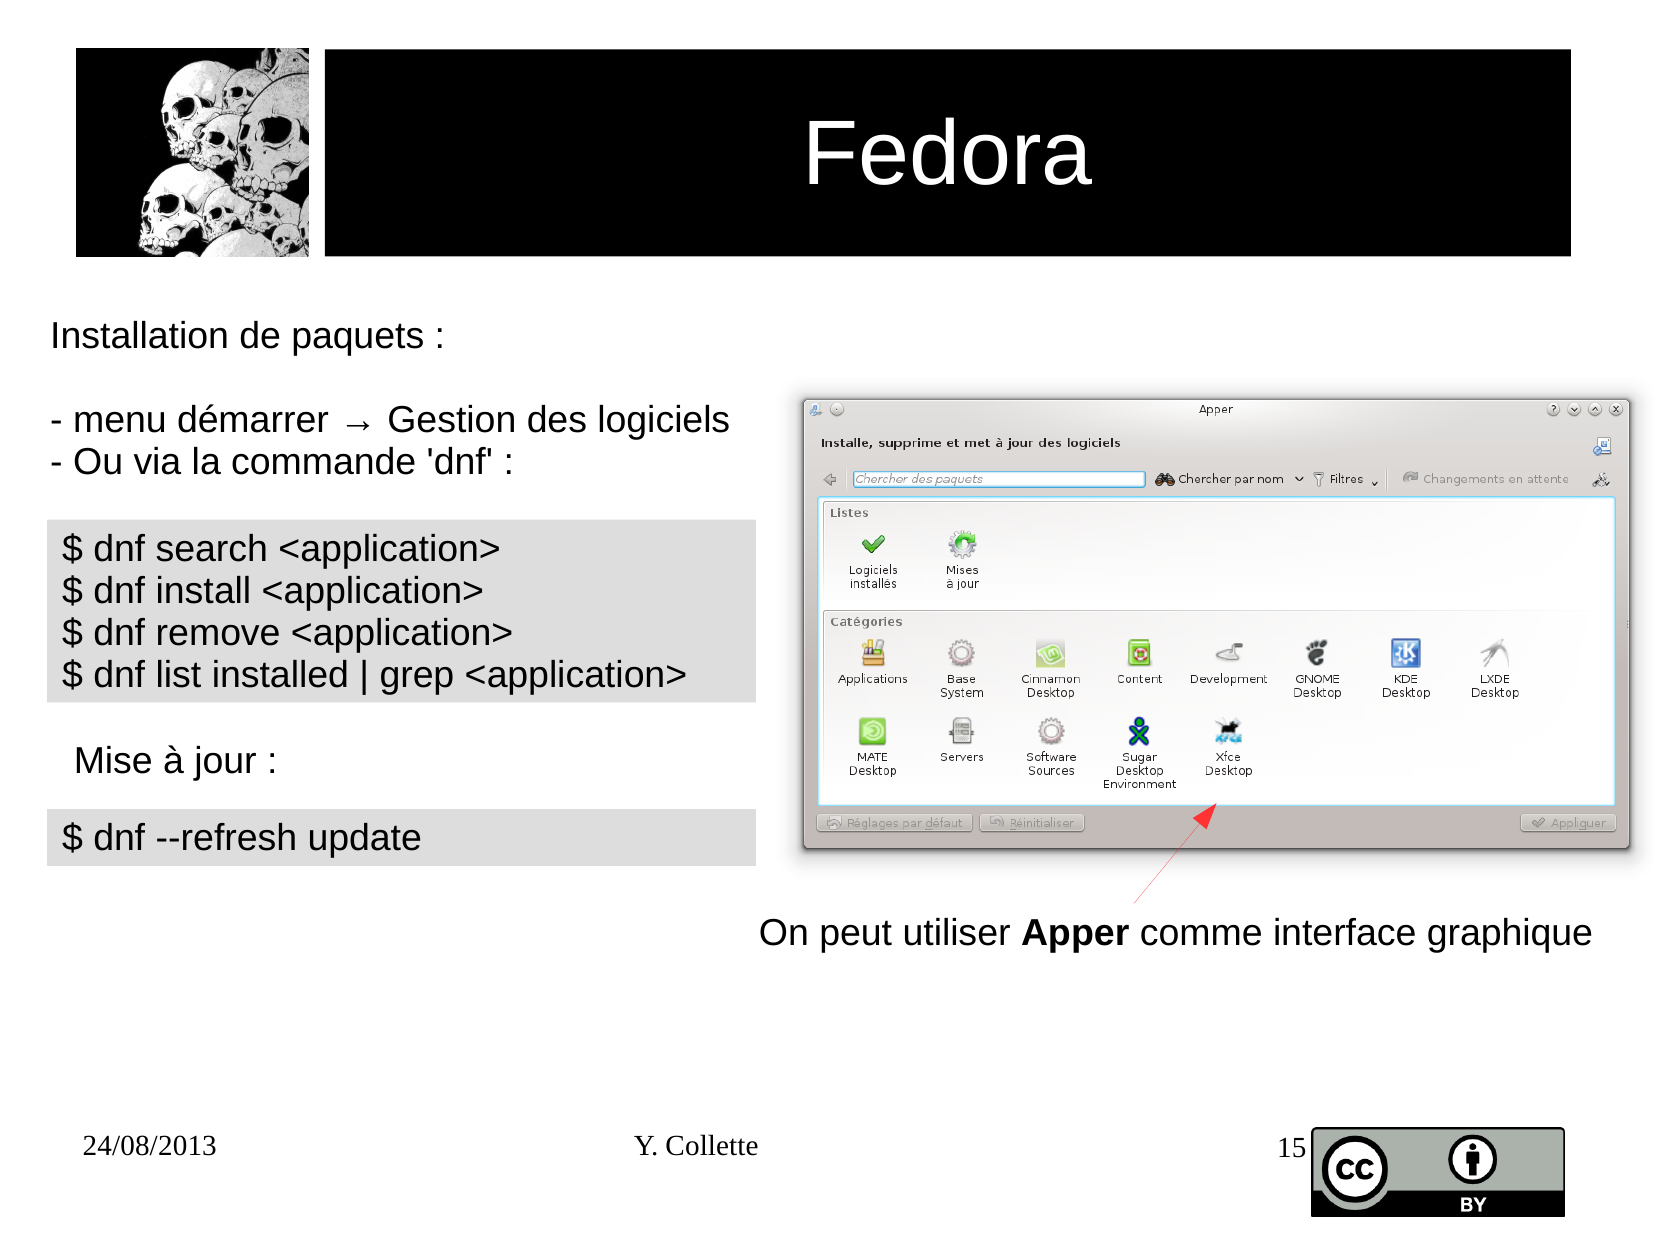

# Fedora
Installation de paquets :
- menu démarrer → Gestion des logiciels
- Ou via la commande 'dnf' :
$ dnf search <application>
$ dnf install <application>
$ dnf remove <application>
$ dnf list installed | grep <application>
Mise à jour :
$ dnf --refresh update
On peut utiliser Apper comme interface graphique
Y. Collette
15